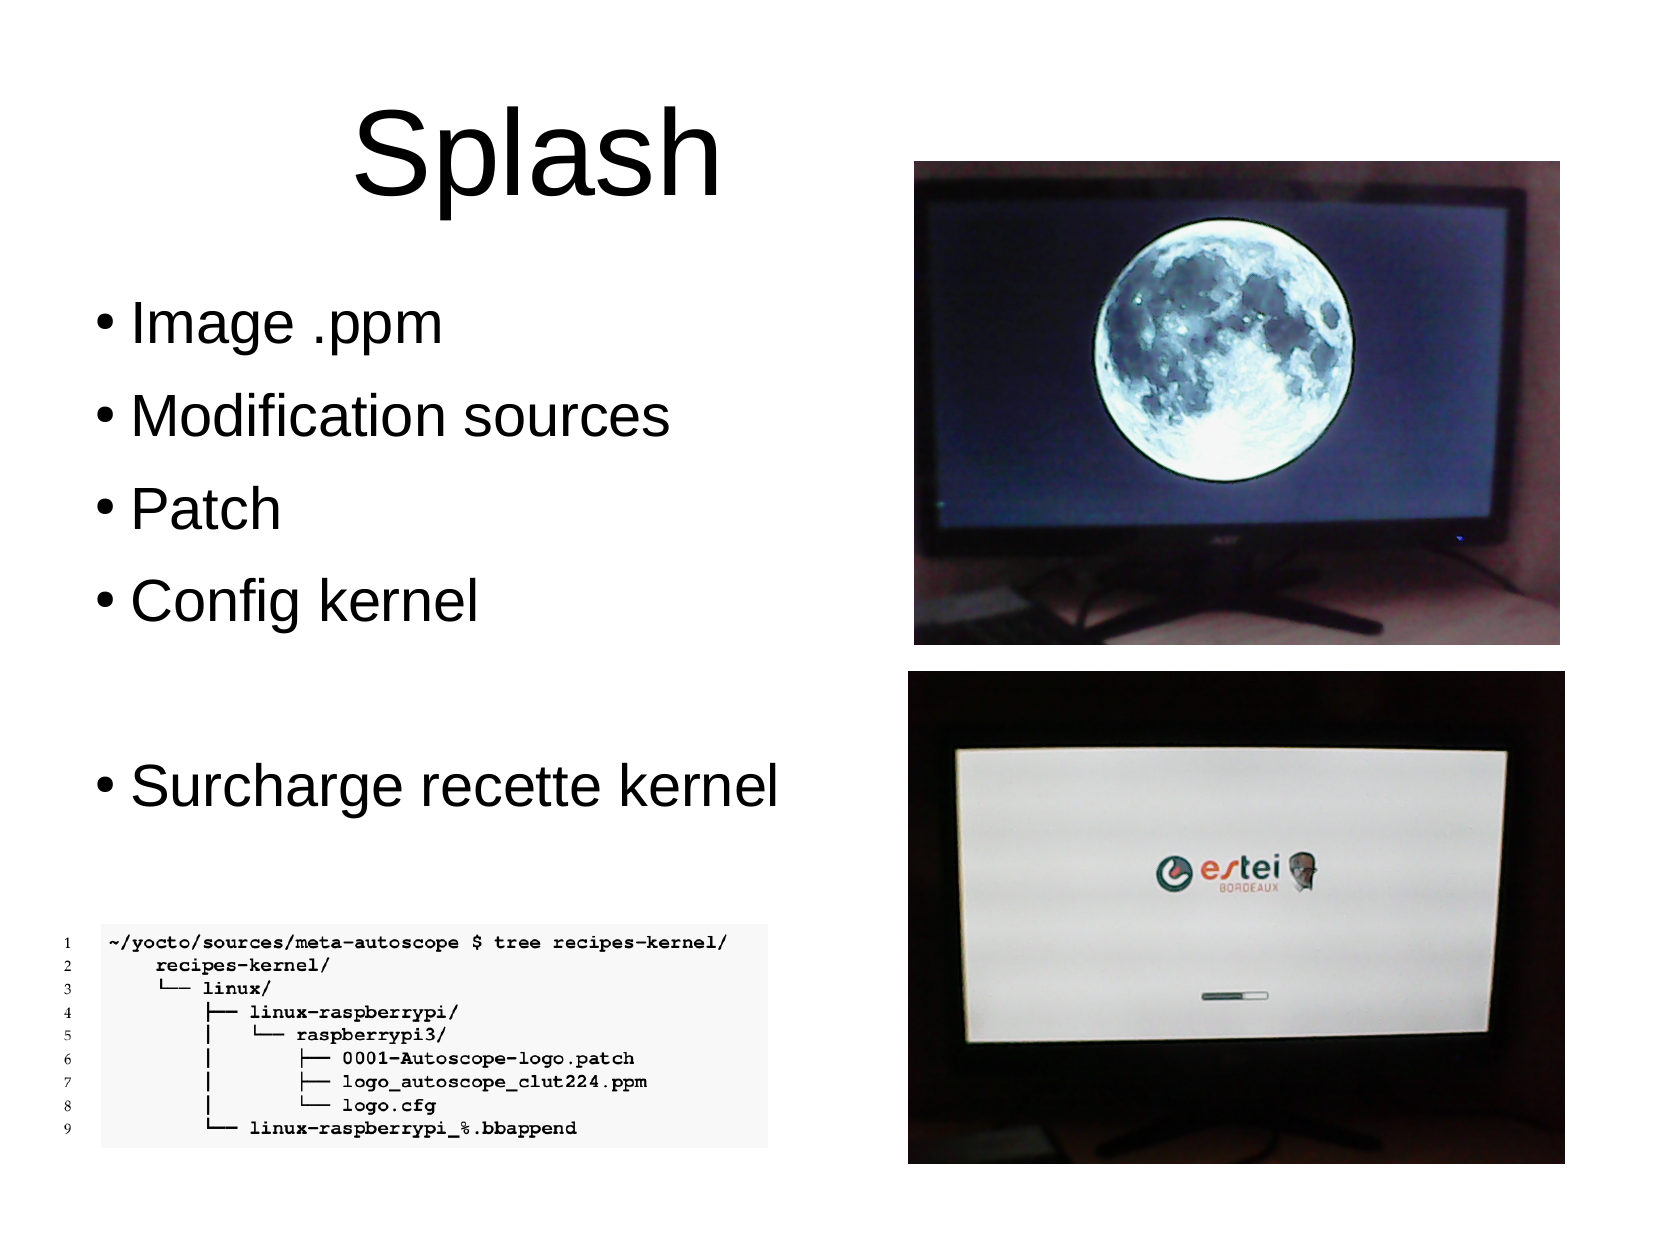

# Splash
Image .ppm
Modification sources
Patch
Config kernel
Surcharge recette kernel